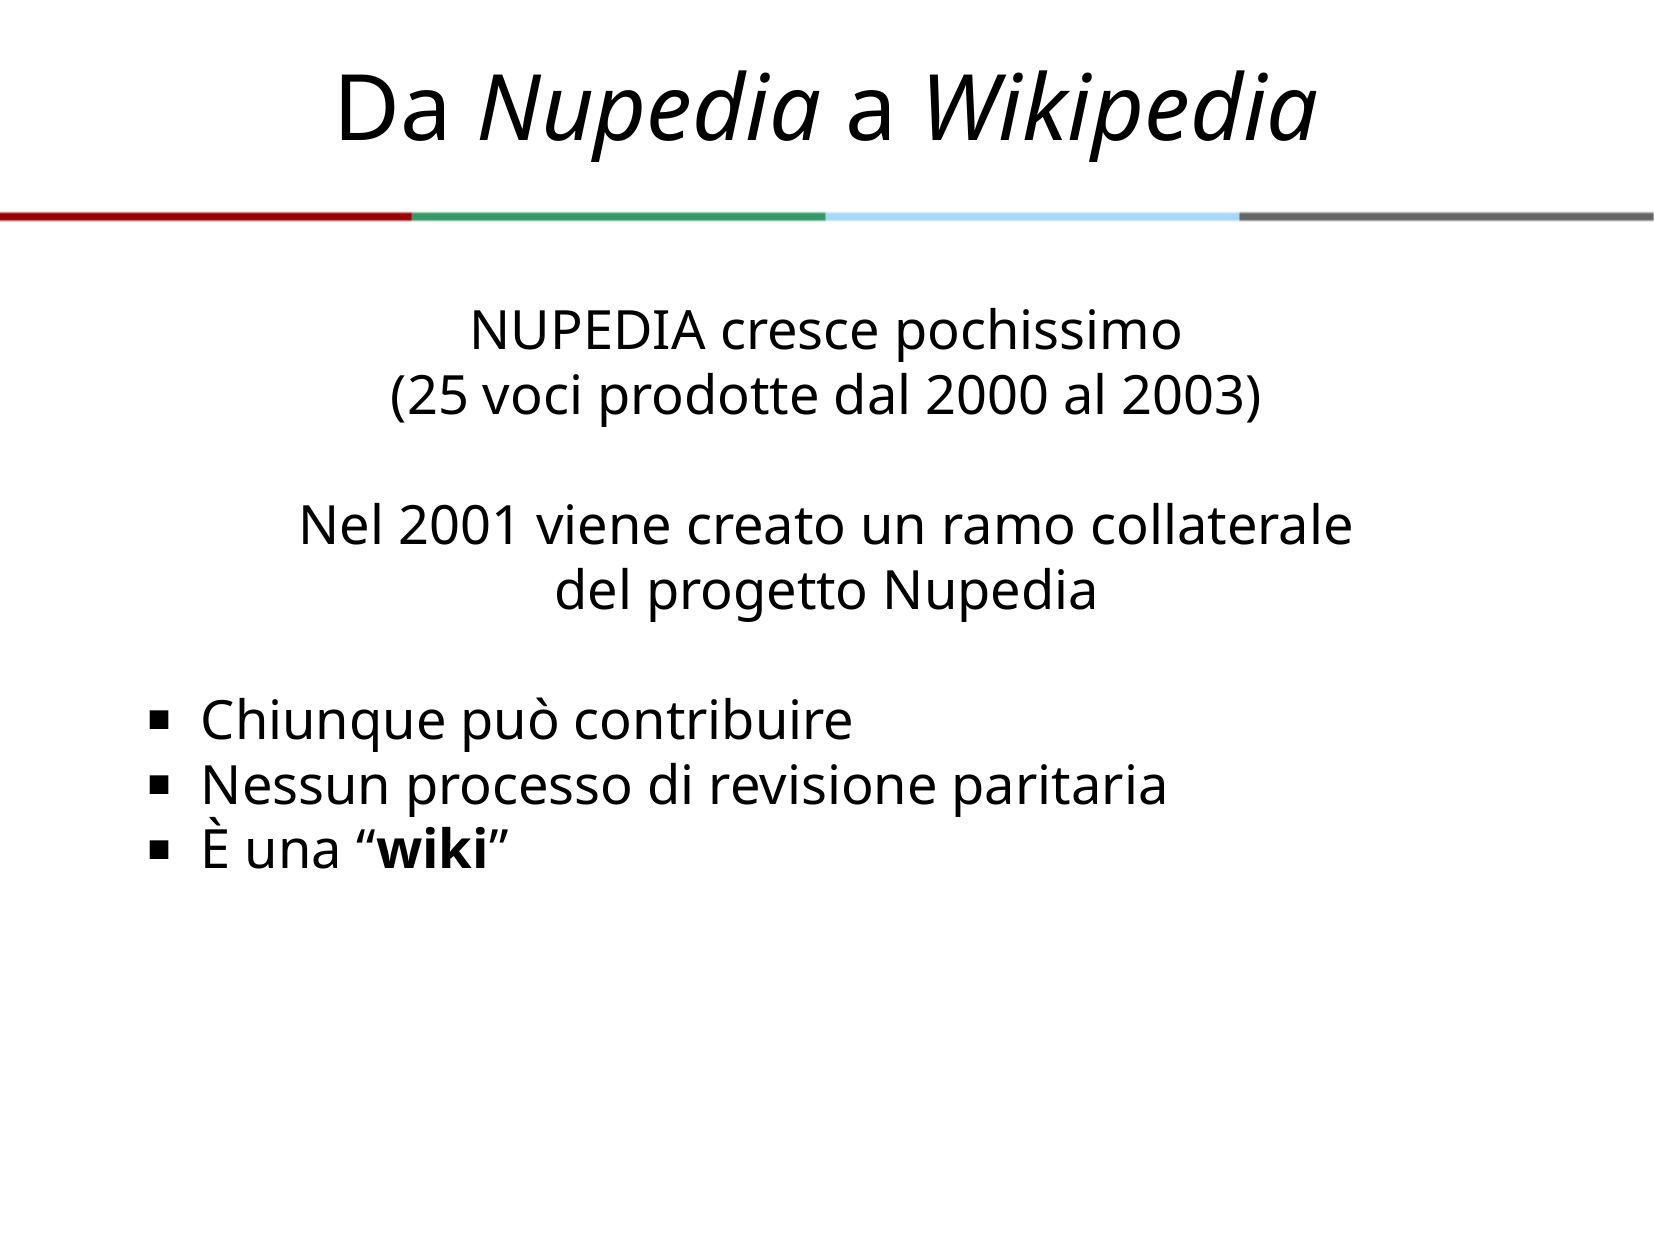

Da Nupedia a Wikipedia
NUPEDIA cresce pochissimo
(25 voci prodotte dal 2000 al 2003)
Nel 2001 viene creato un ramo collaterale
del progetto Nupedia
Chiunque può contribuire
Nessun processo di revisione paritaria
È una “wiki”